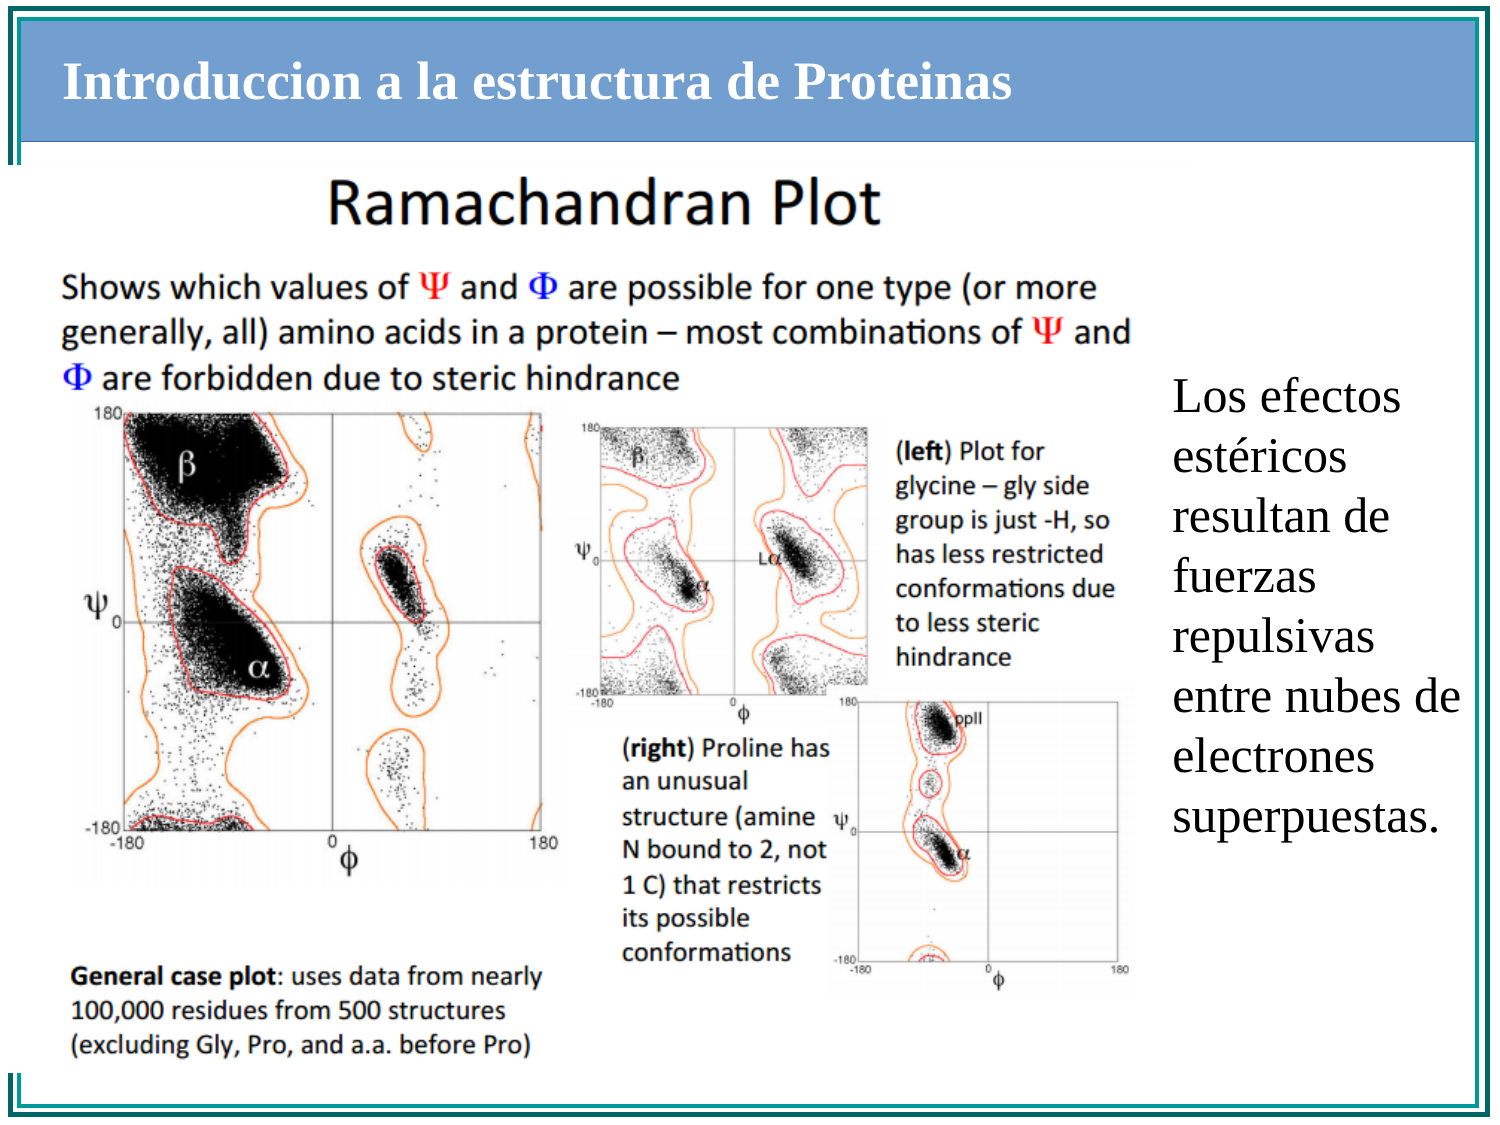

Introduccion a la estructura de Proteinas
Los efectos estéricos resultan de fuerzas repulsivas entre nubes de electrones superpuestas.